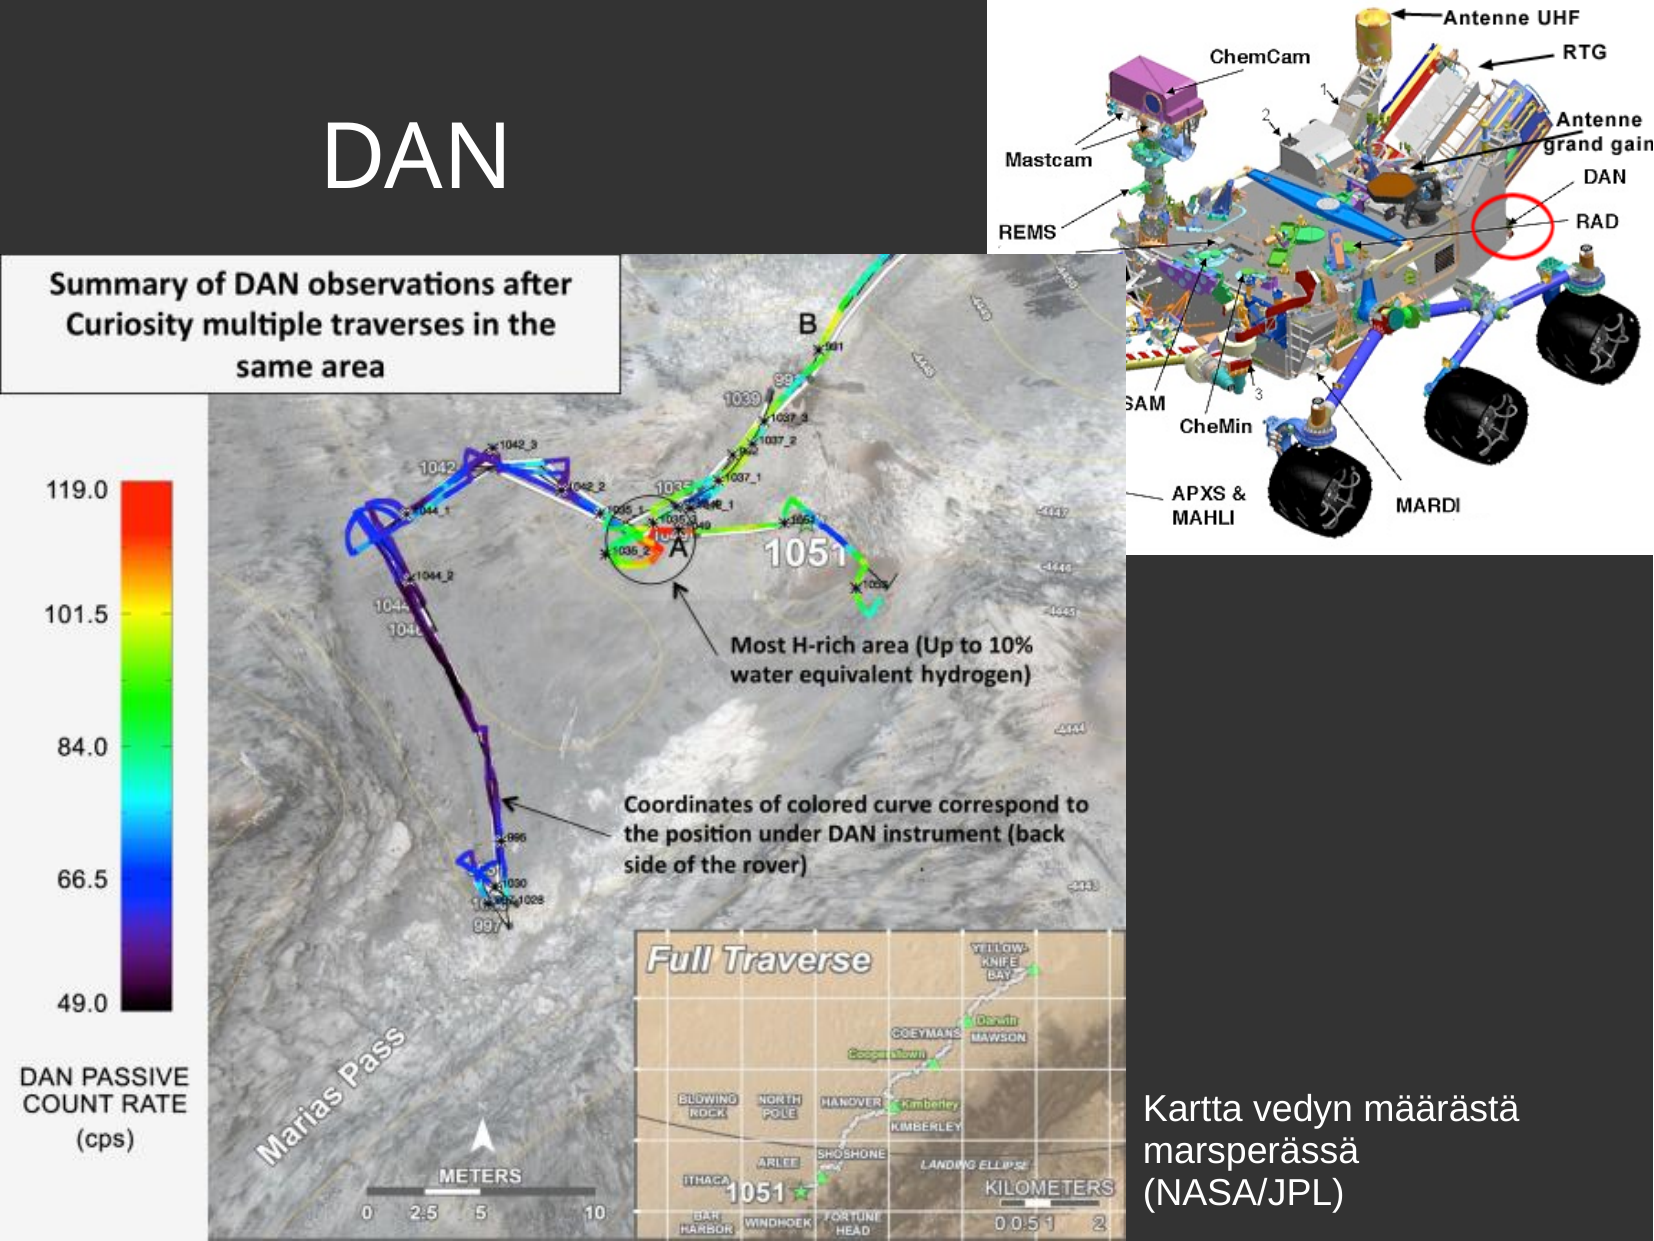

# DAN
Kartta vedyn määrästä
marsperässä
(NASA/JPL)